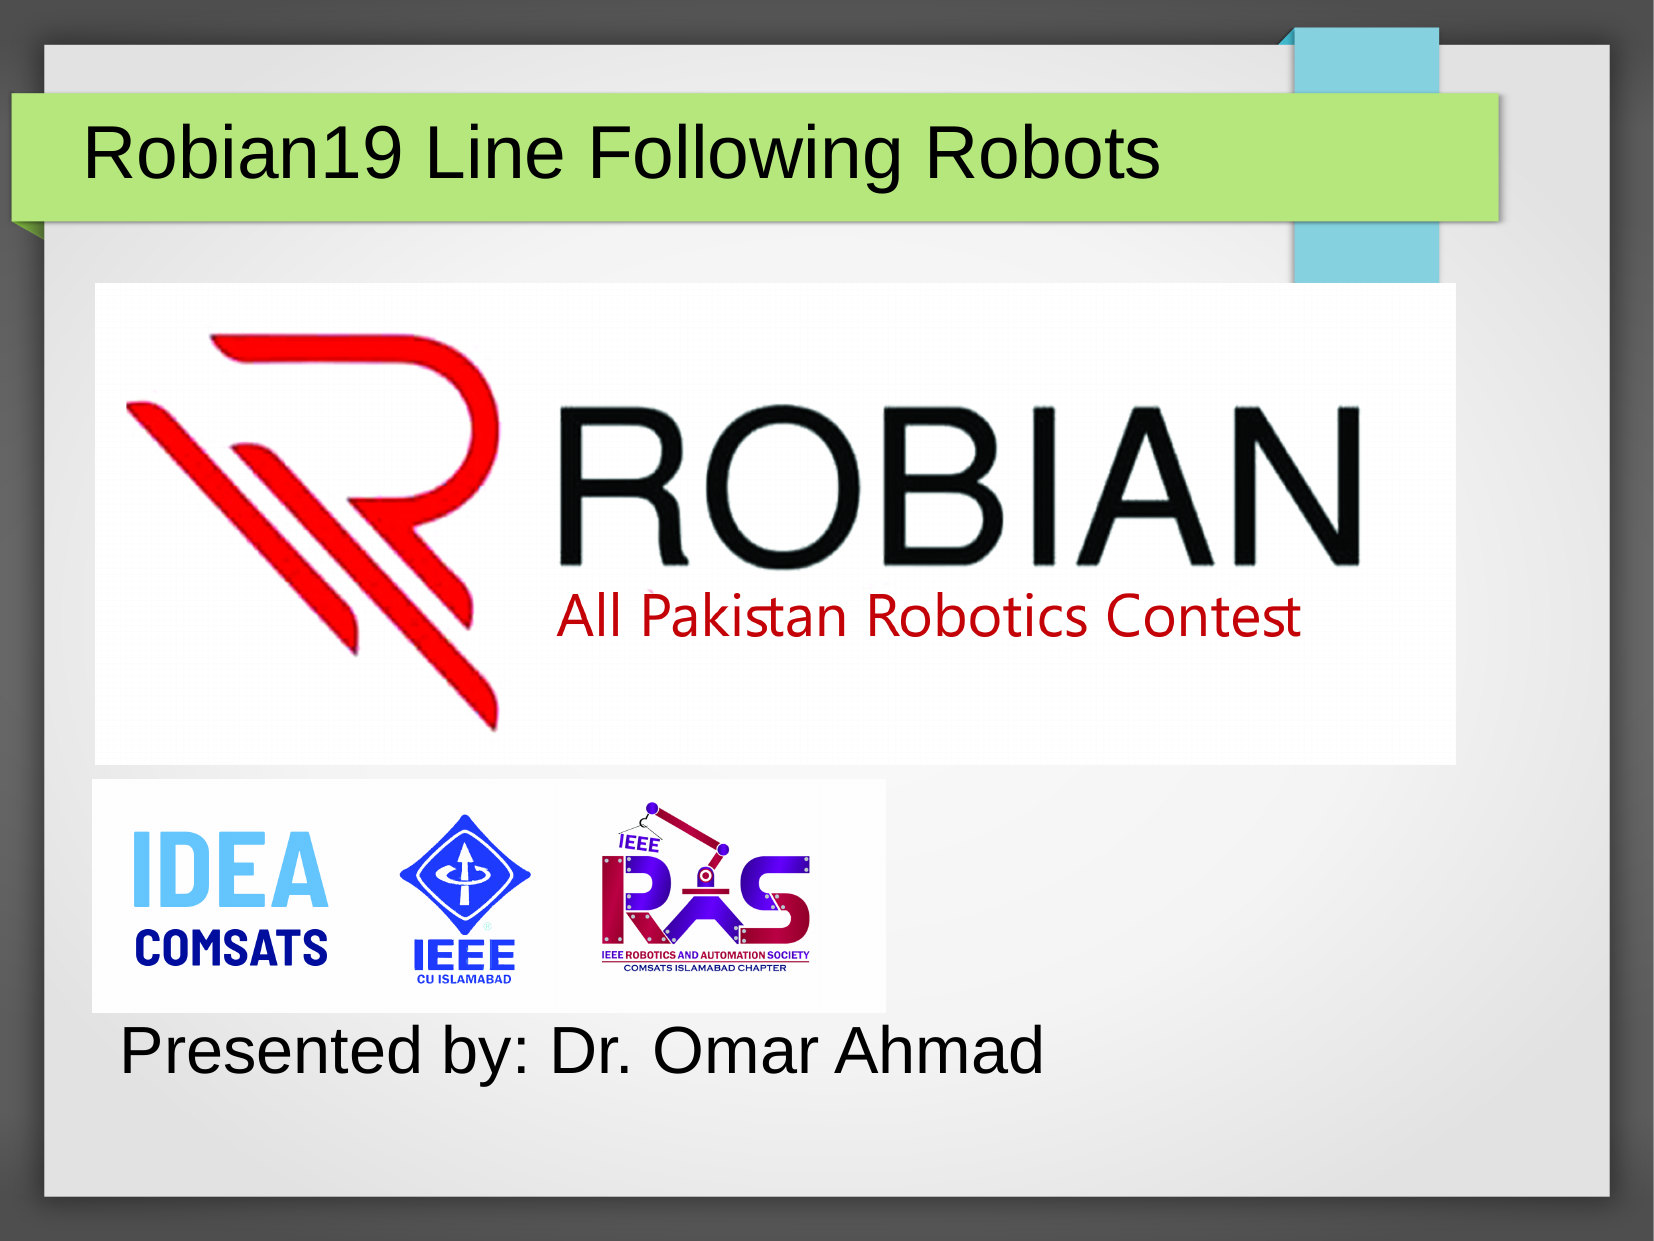

# Robian19 Line Following Robots
Presented by: Dr. Omar Ahmad